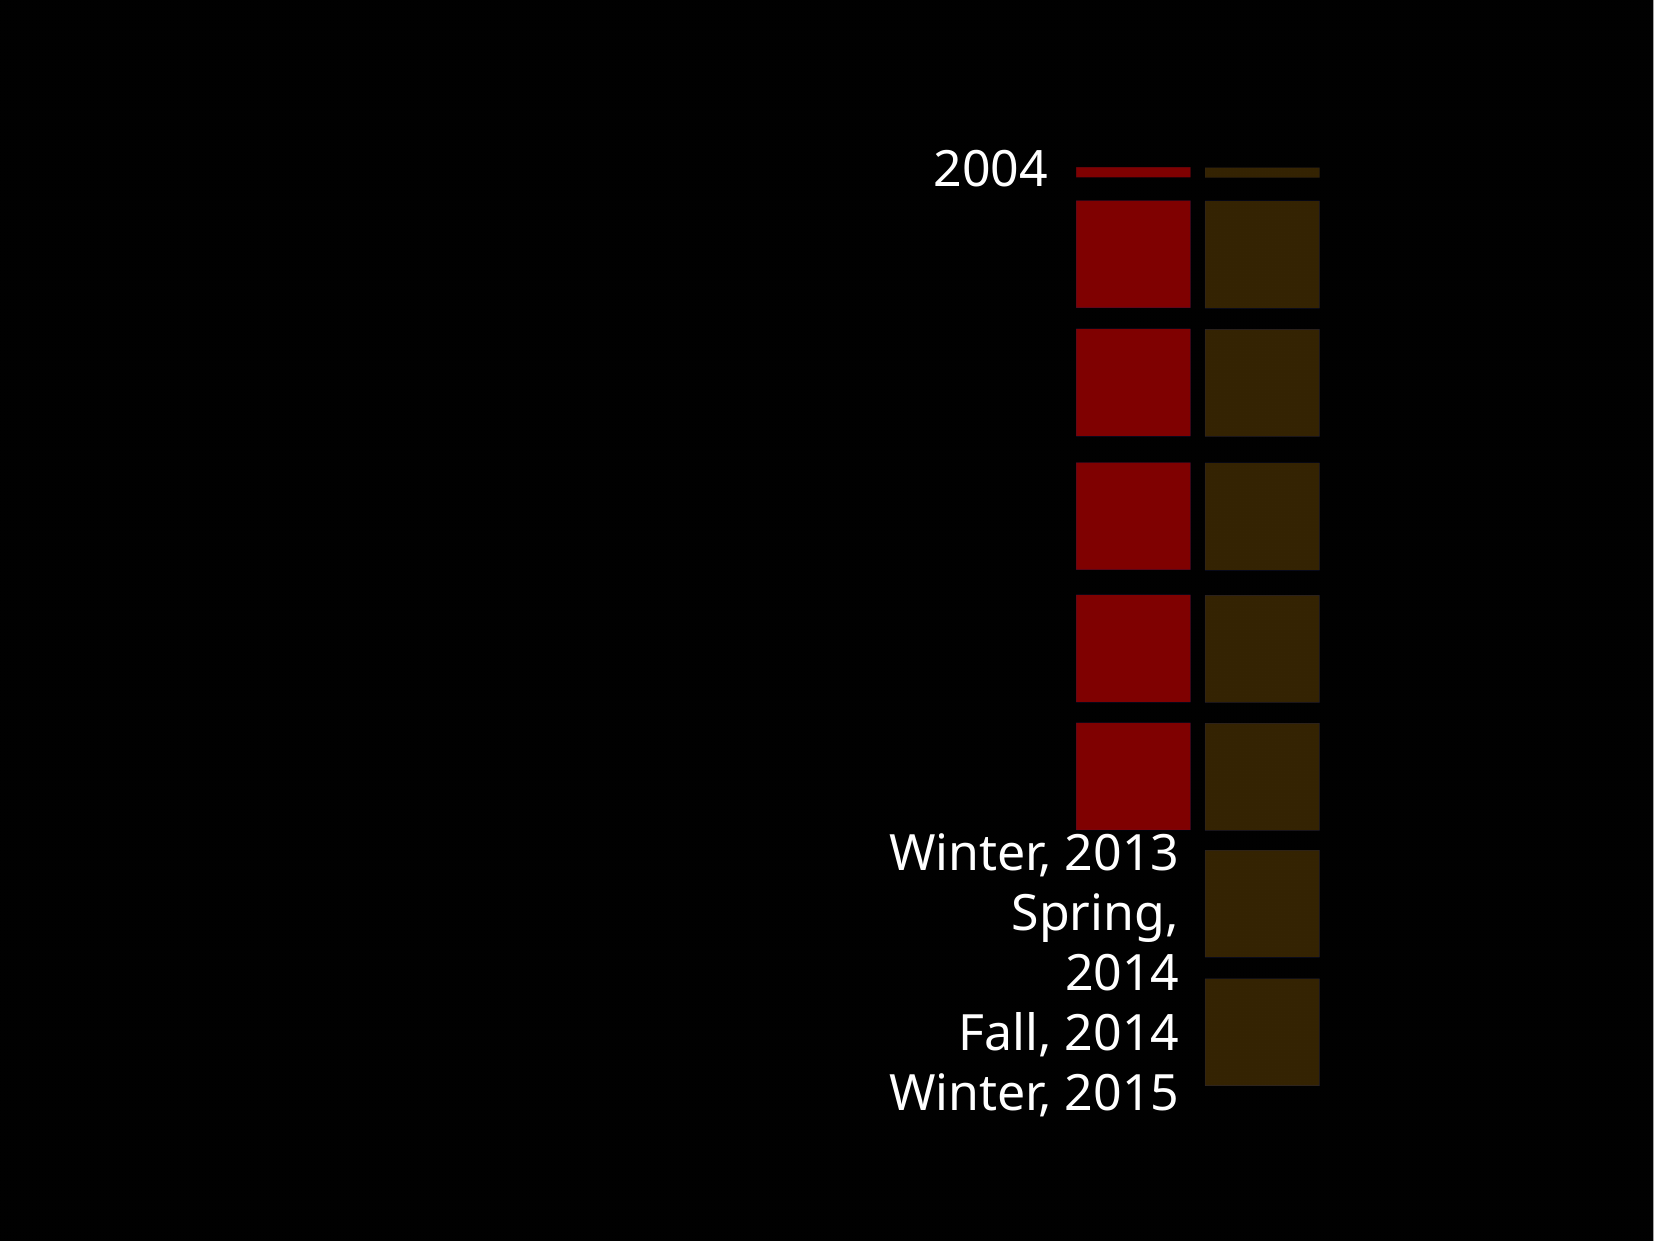

# 2004
Winter, 2013
Spring, 2014
Fall, 2014
Winter, 2015